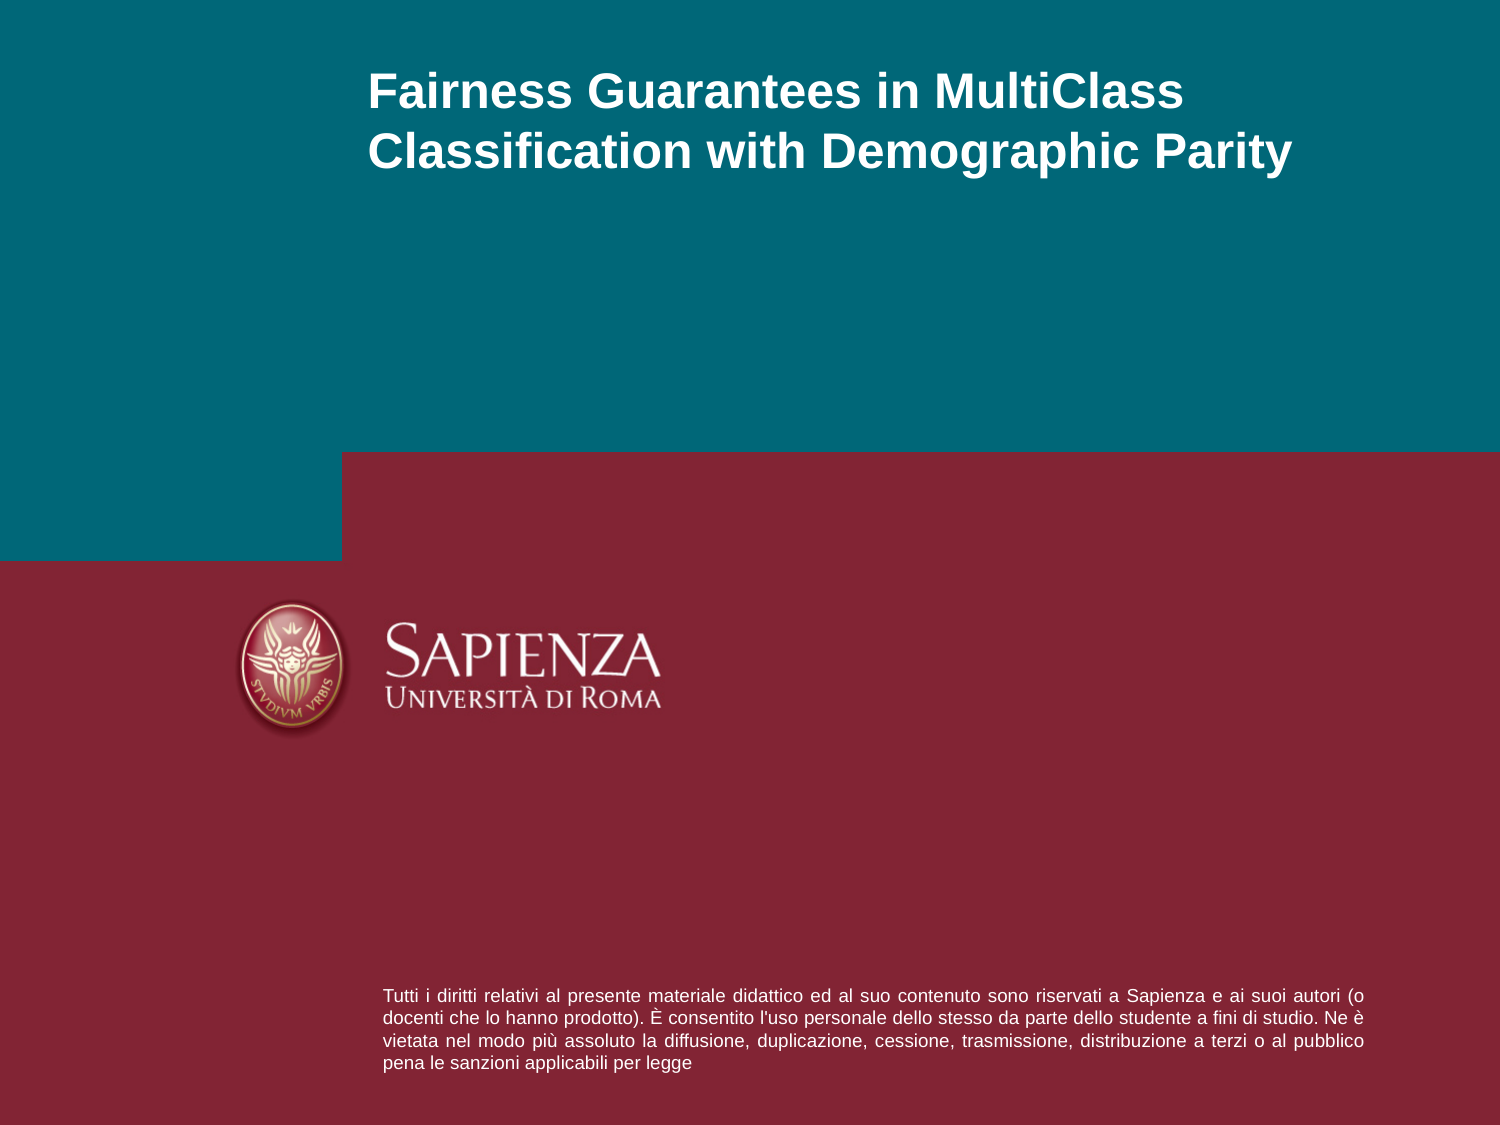

# Fairness Guarantees in MultiClass Classification with Demographic Parity
Tutti i diritti relativi al presente materiale didattico ed al suo contenuto sono riservati a Sapienza e ai suoi autori (o docenti che lo hanno prodotto). È consentito l'uso personale dello stesso da parte dello studente a fini di studio. Ne è vietata nel modo più assoluto la diffusione, duplicazione, cessione, trasmissione, distribuzione a terzi o al pubblico pena le sanzioni applicabili per legge